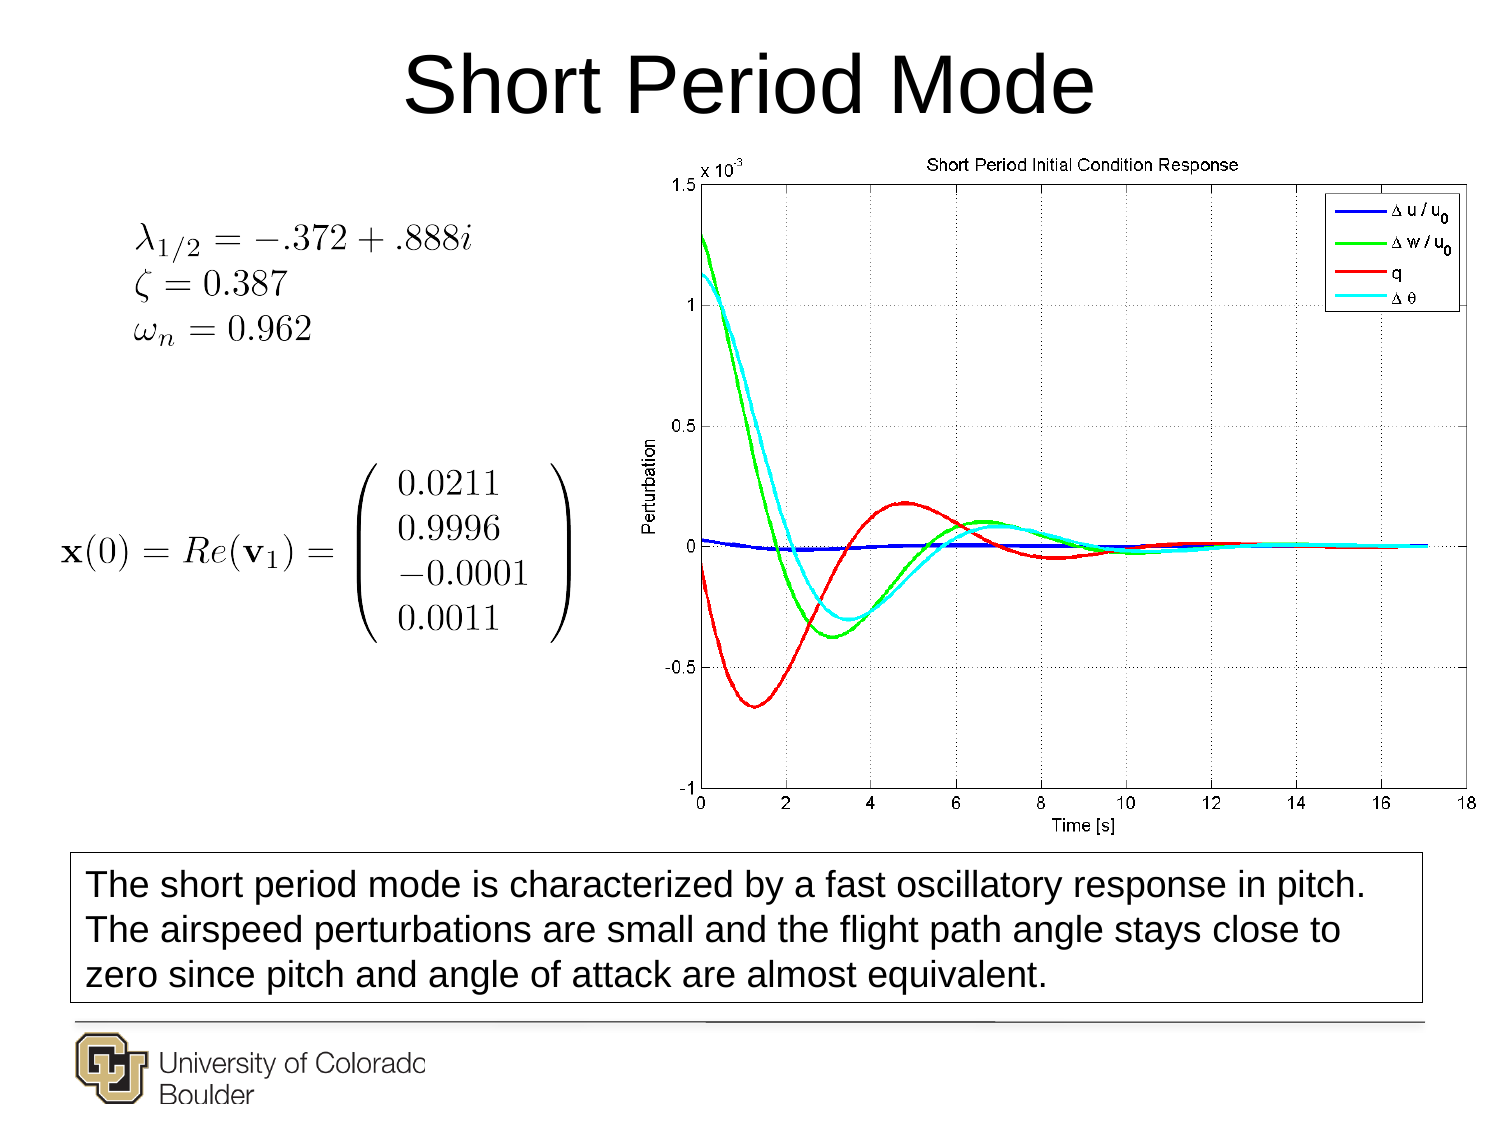

# Short Period Mode
The short period mode is characterized by a fast oscillatory response in pitch. The airspeed perturbations are small and the flight path angle stays close to zero since pitch and angle of attack are almost equivalent.